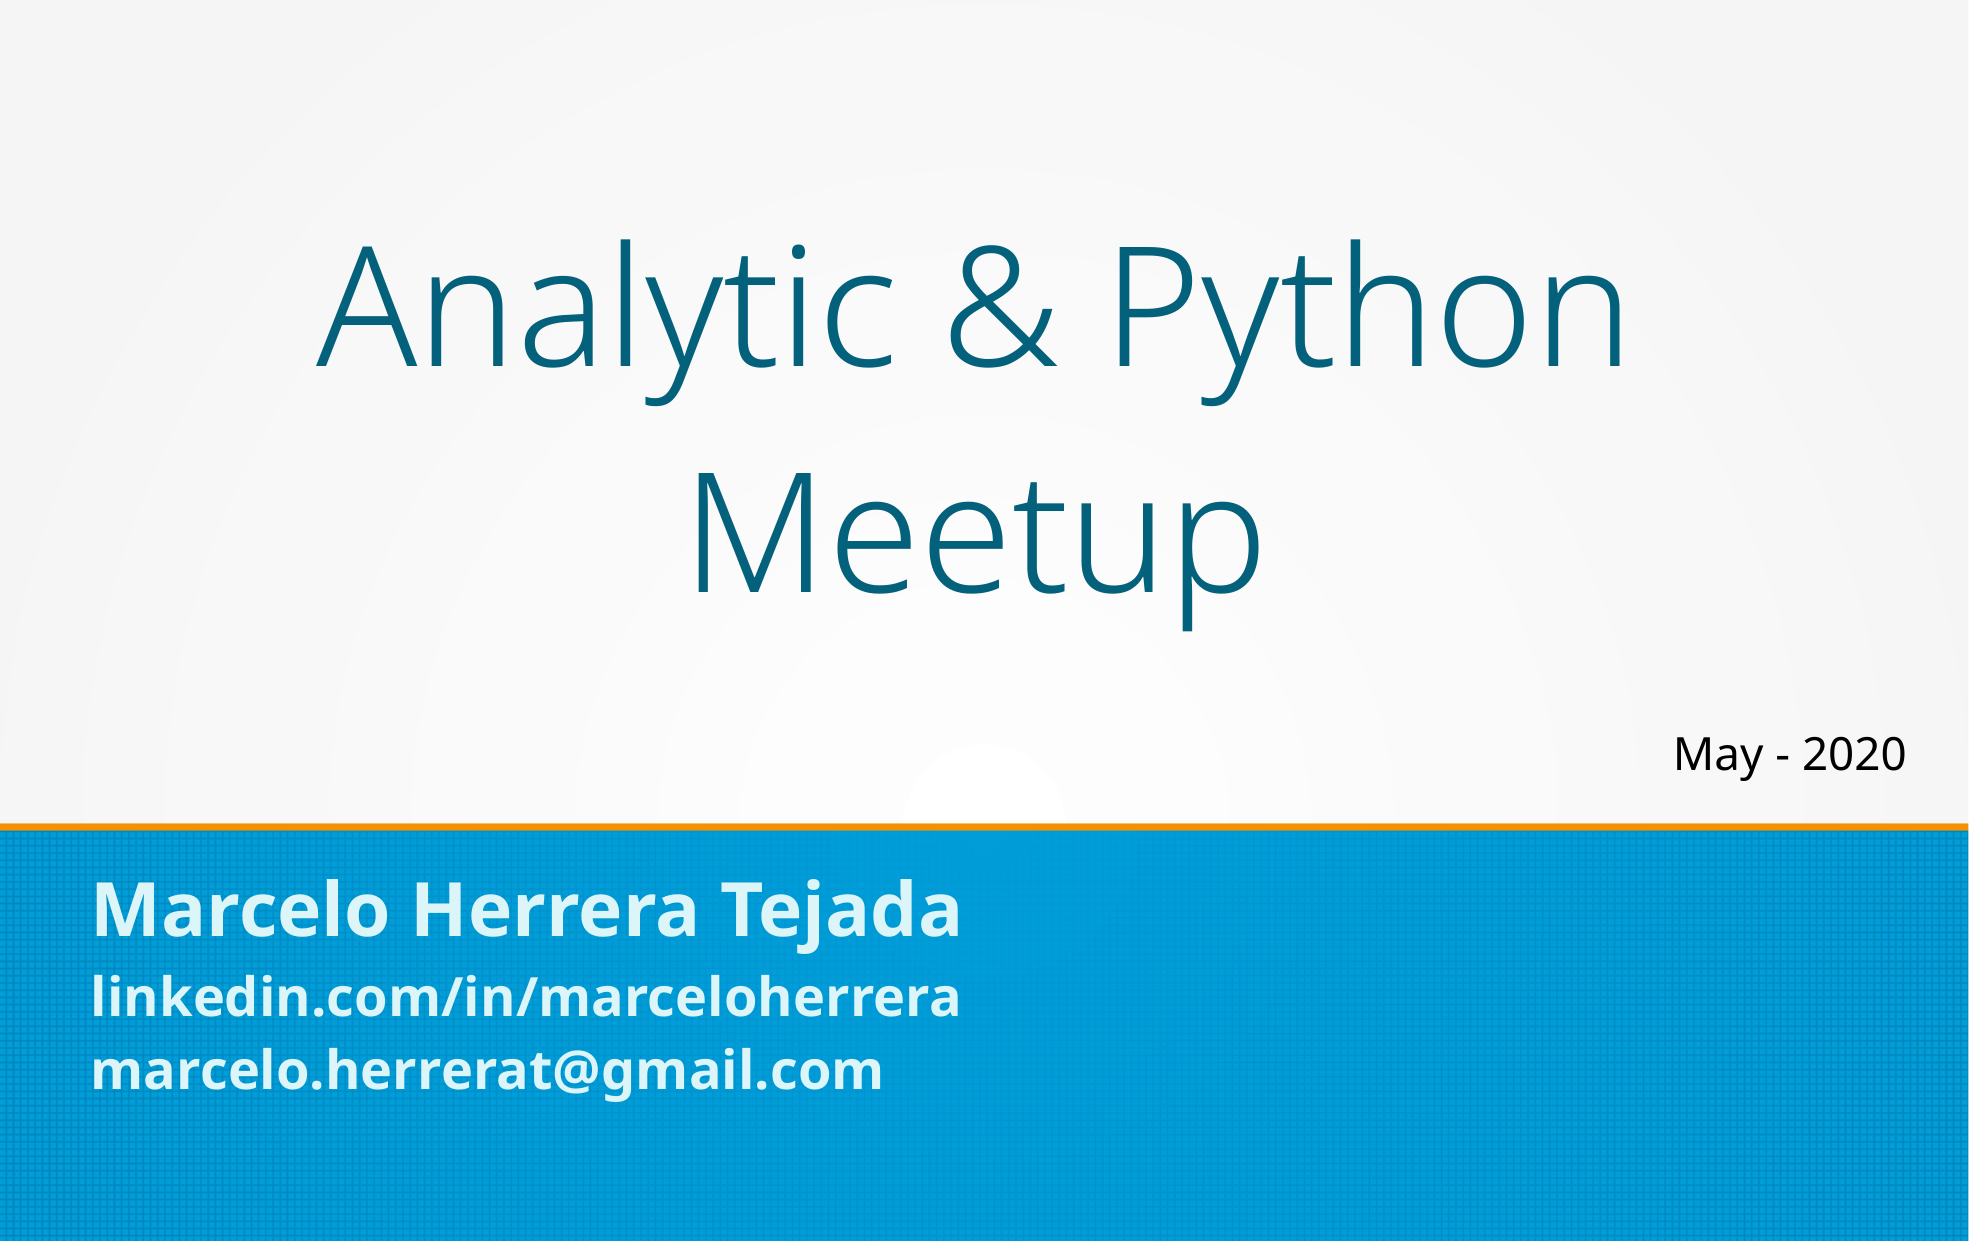

# Analytic & Python Meetup
May - 2020
Marcelo Herrera Tejada
linkedin.com/in/marceloherrera
marcelo.herrerat@gmail.com